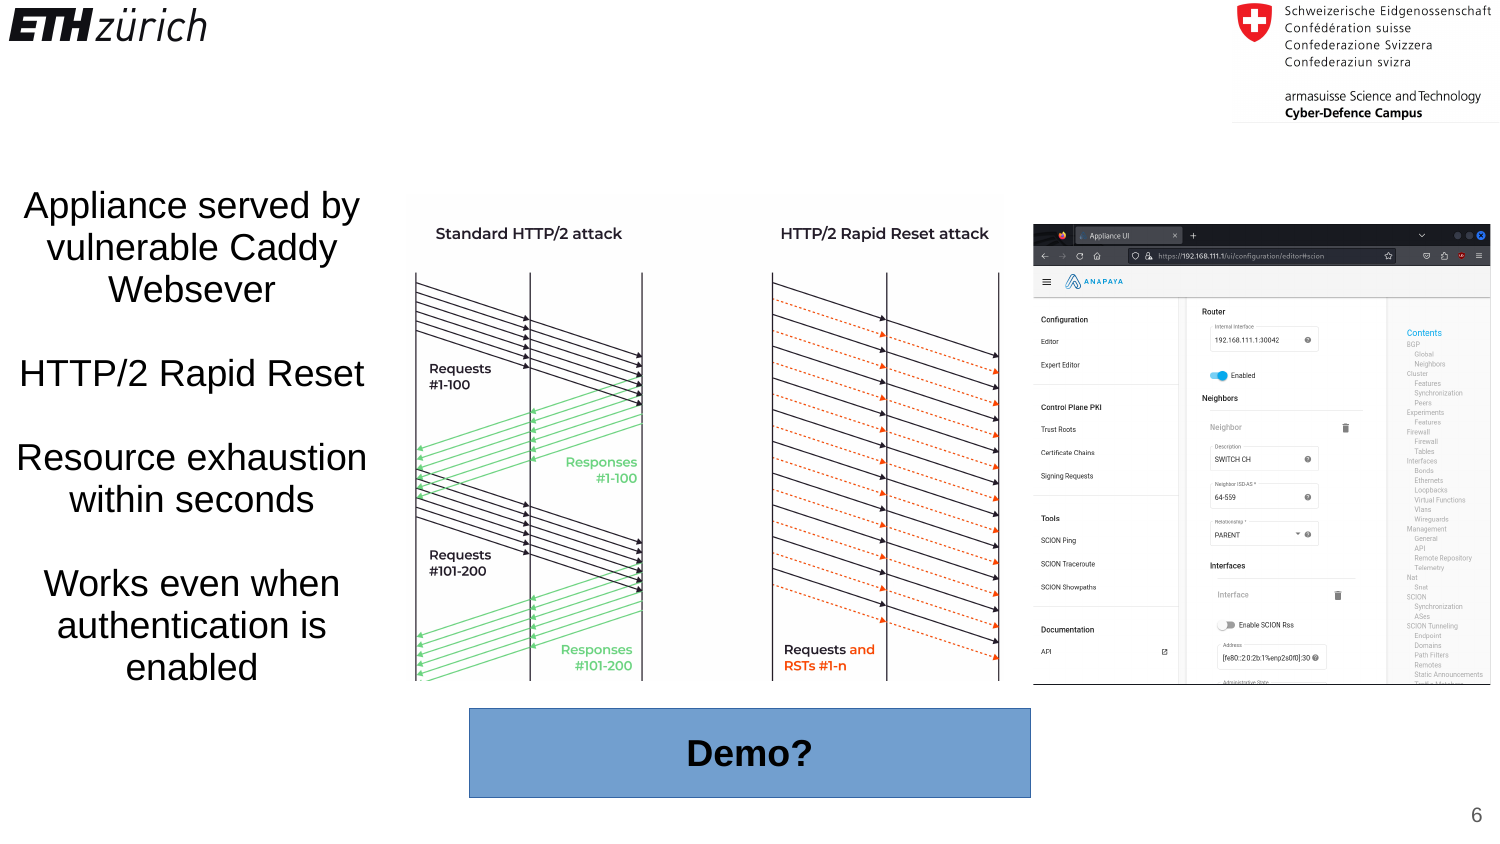

Appliance served by vulnerable Caddy Websever
HTTP/2 Rapid Reset
Resource exhaustion within seconds
Works even when authentication is enabled
Demo?
6